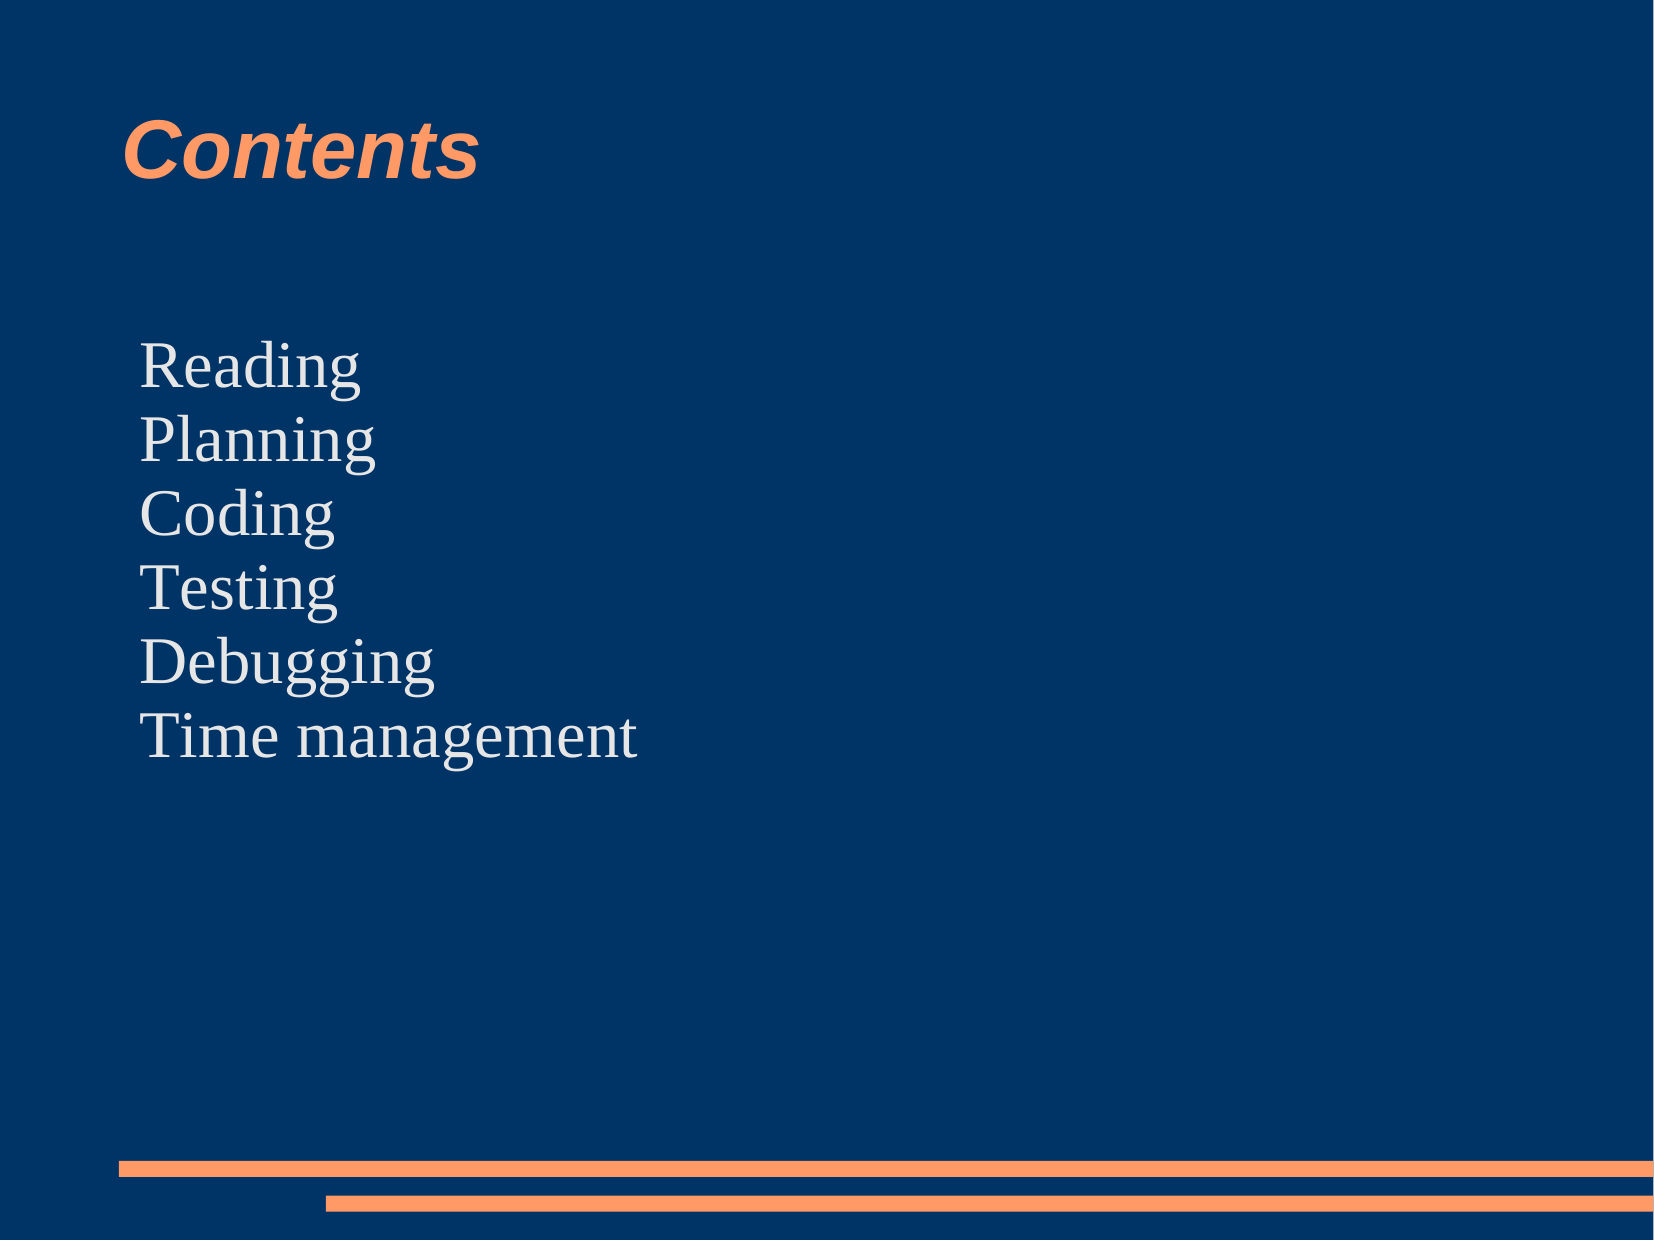

# Contents
Reading
Planning
Coding
Testing
Debugging
Time management